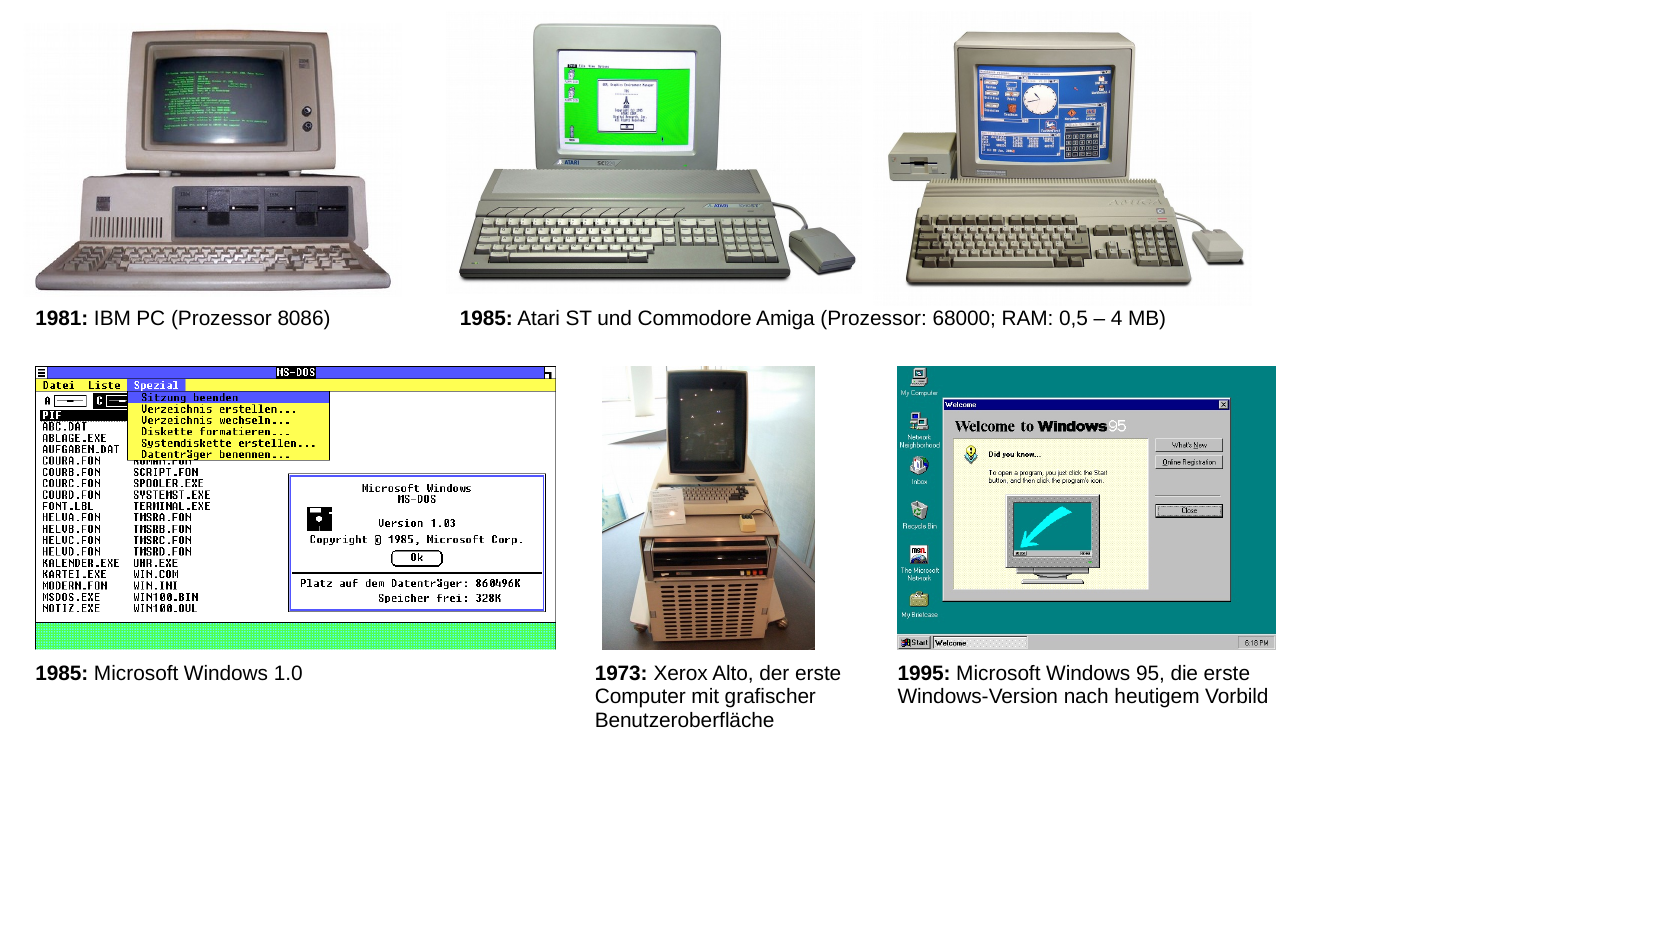

1981: IBM PC (Prozessor 8086)
1985: Atari ST und Commodore Amiga (Prozessor: 68000; RAM: 0,5 – 4 MB)
1985: Microsoft Windows 1.0
1973: Xerox Alto, der erste
Computer mit grafischer
Benutzeroberfläche
1995: Microsoft Windows 95, die erste
Windows-Version nach heutigem Vorbild